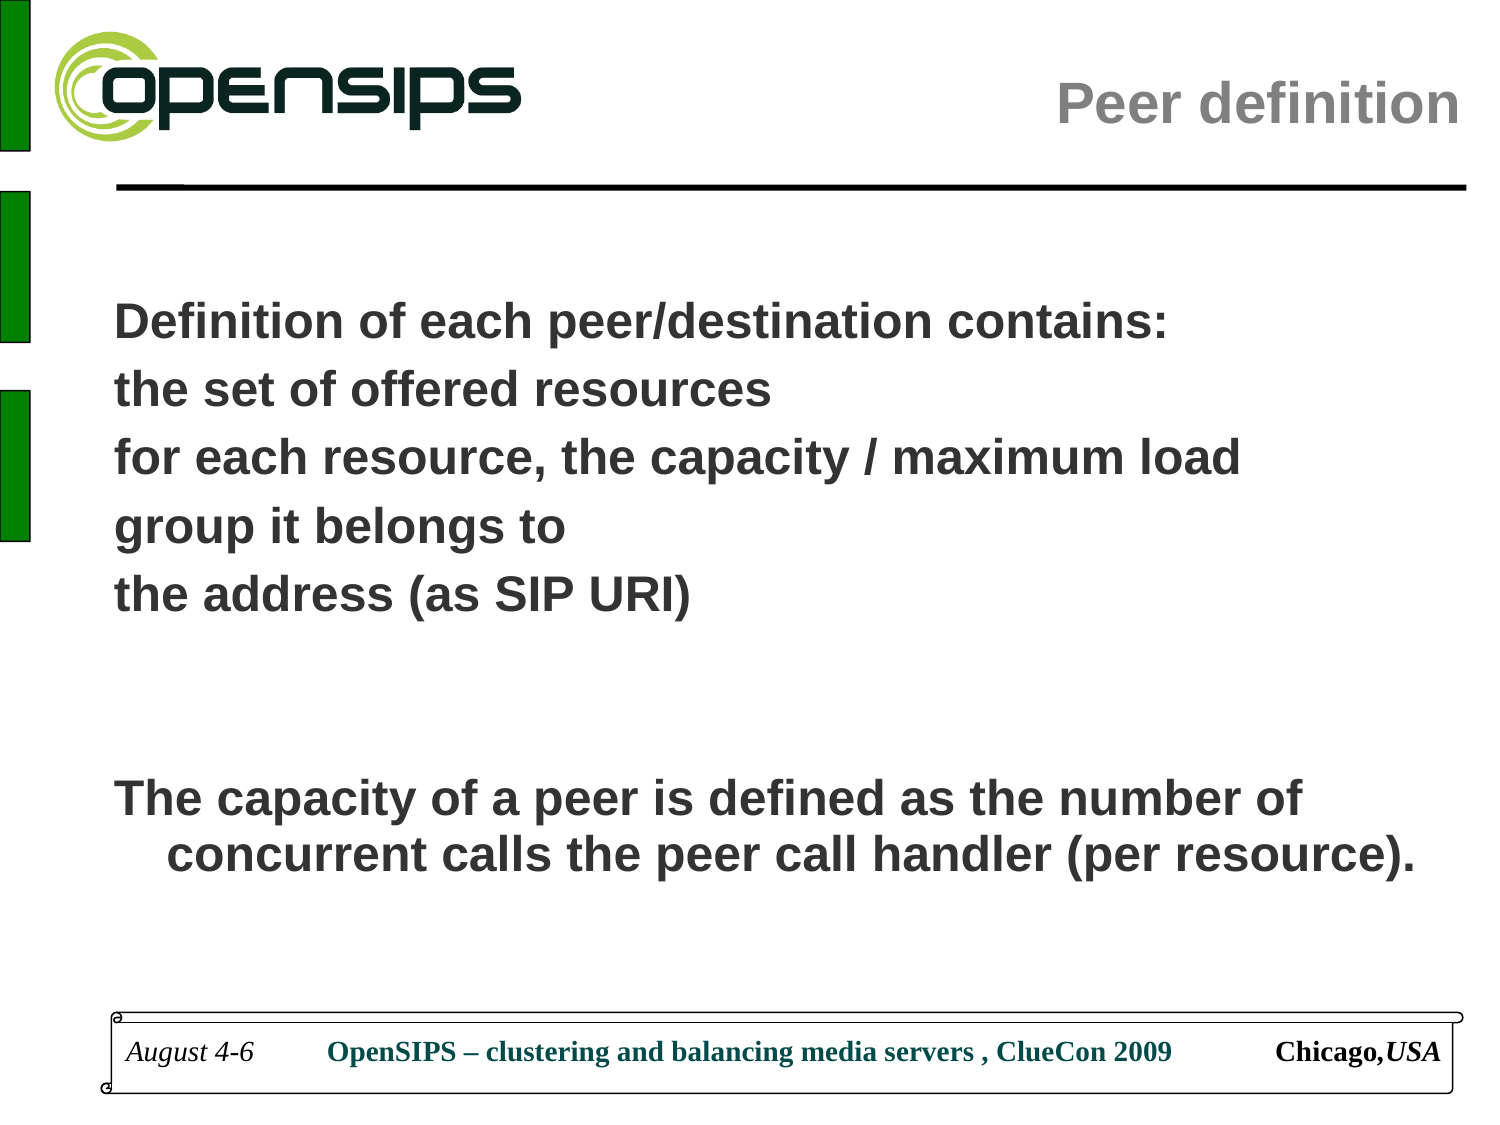

# Peer definition
Definition of each peer/destination contains:
the set of offered resources
for each resource, the capacity / maximum load
group it belongs to
the address (as SIP URI)
The capacity of a peer is defined as the number of concurrent calls the peer call handler (per resource).